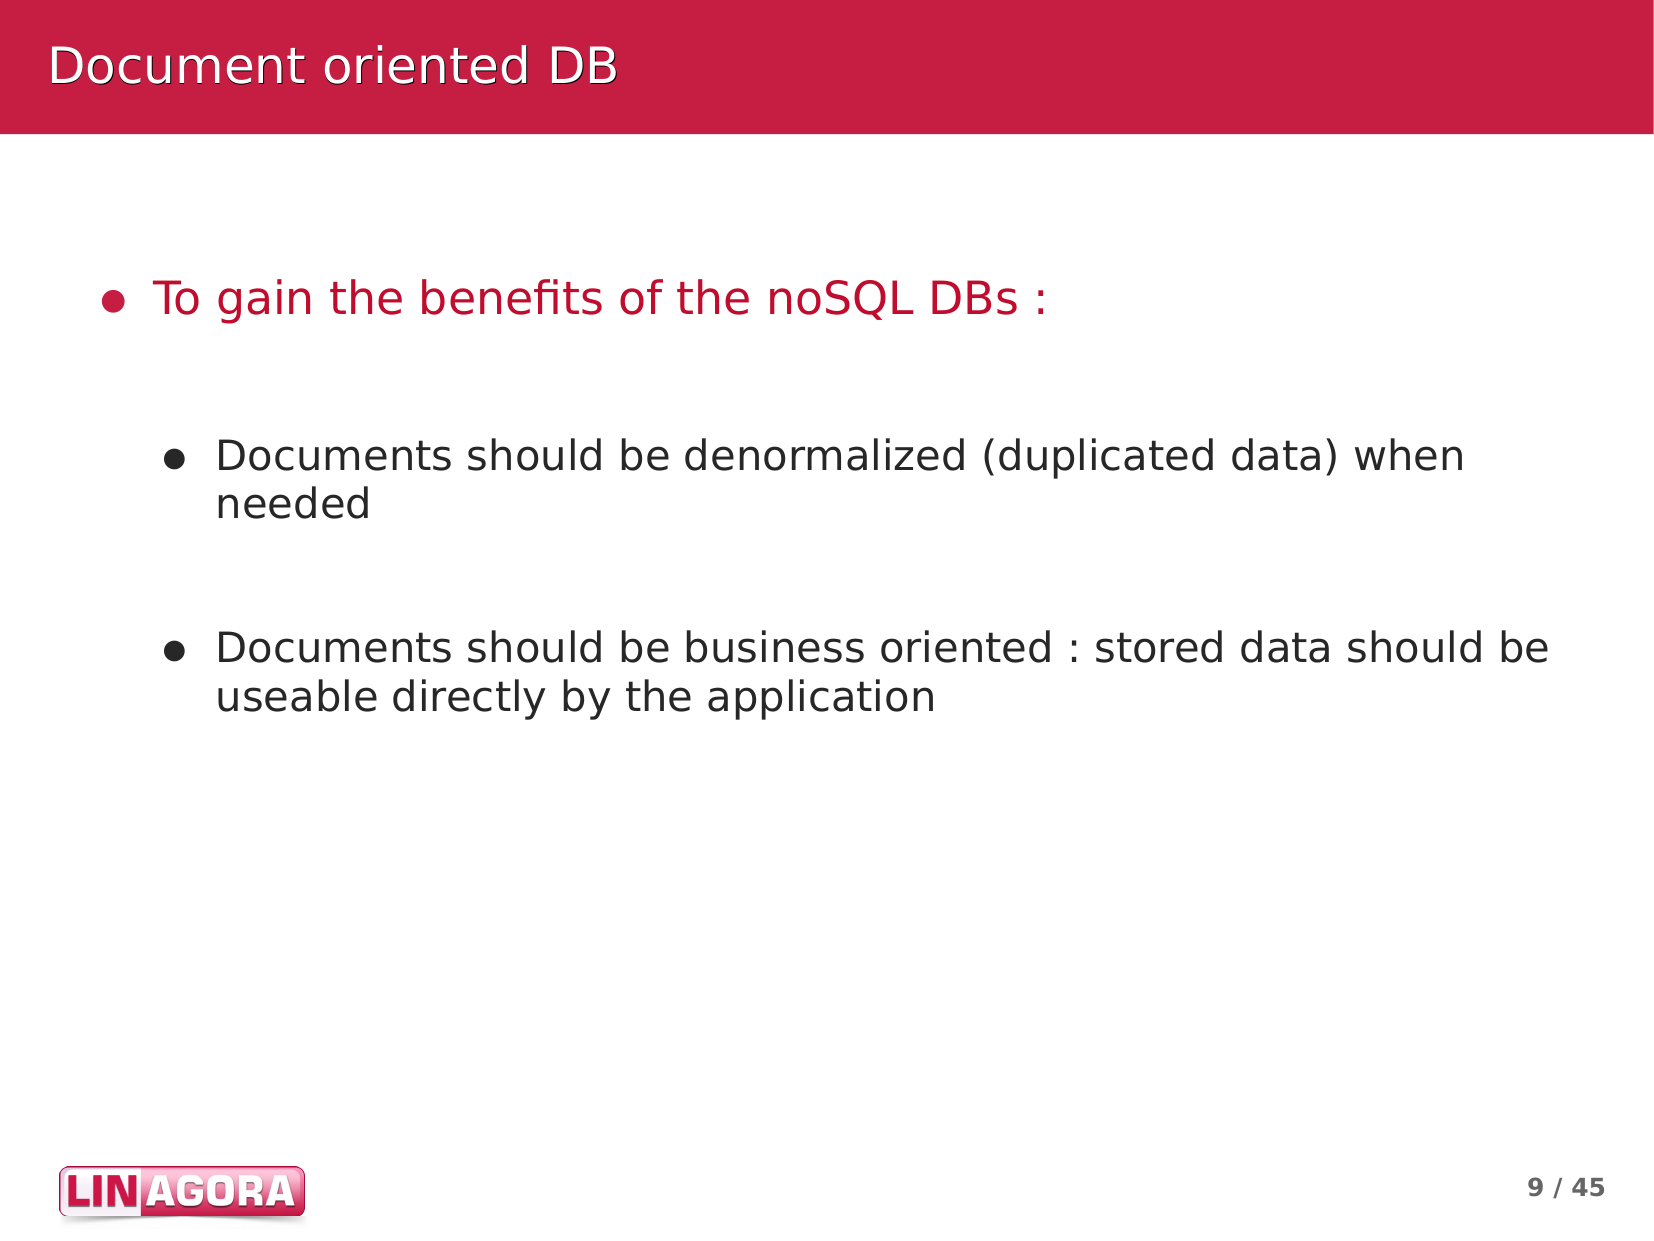

# Document oriented DB
To gain the benefits of the noSQL DBs :
Documents should be denormalized (duplicated data) when needed
Documents should be business oriented : stored data should be useable directly by the application